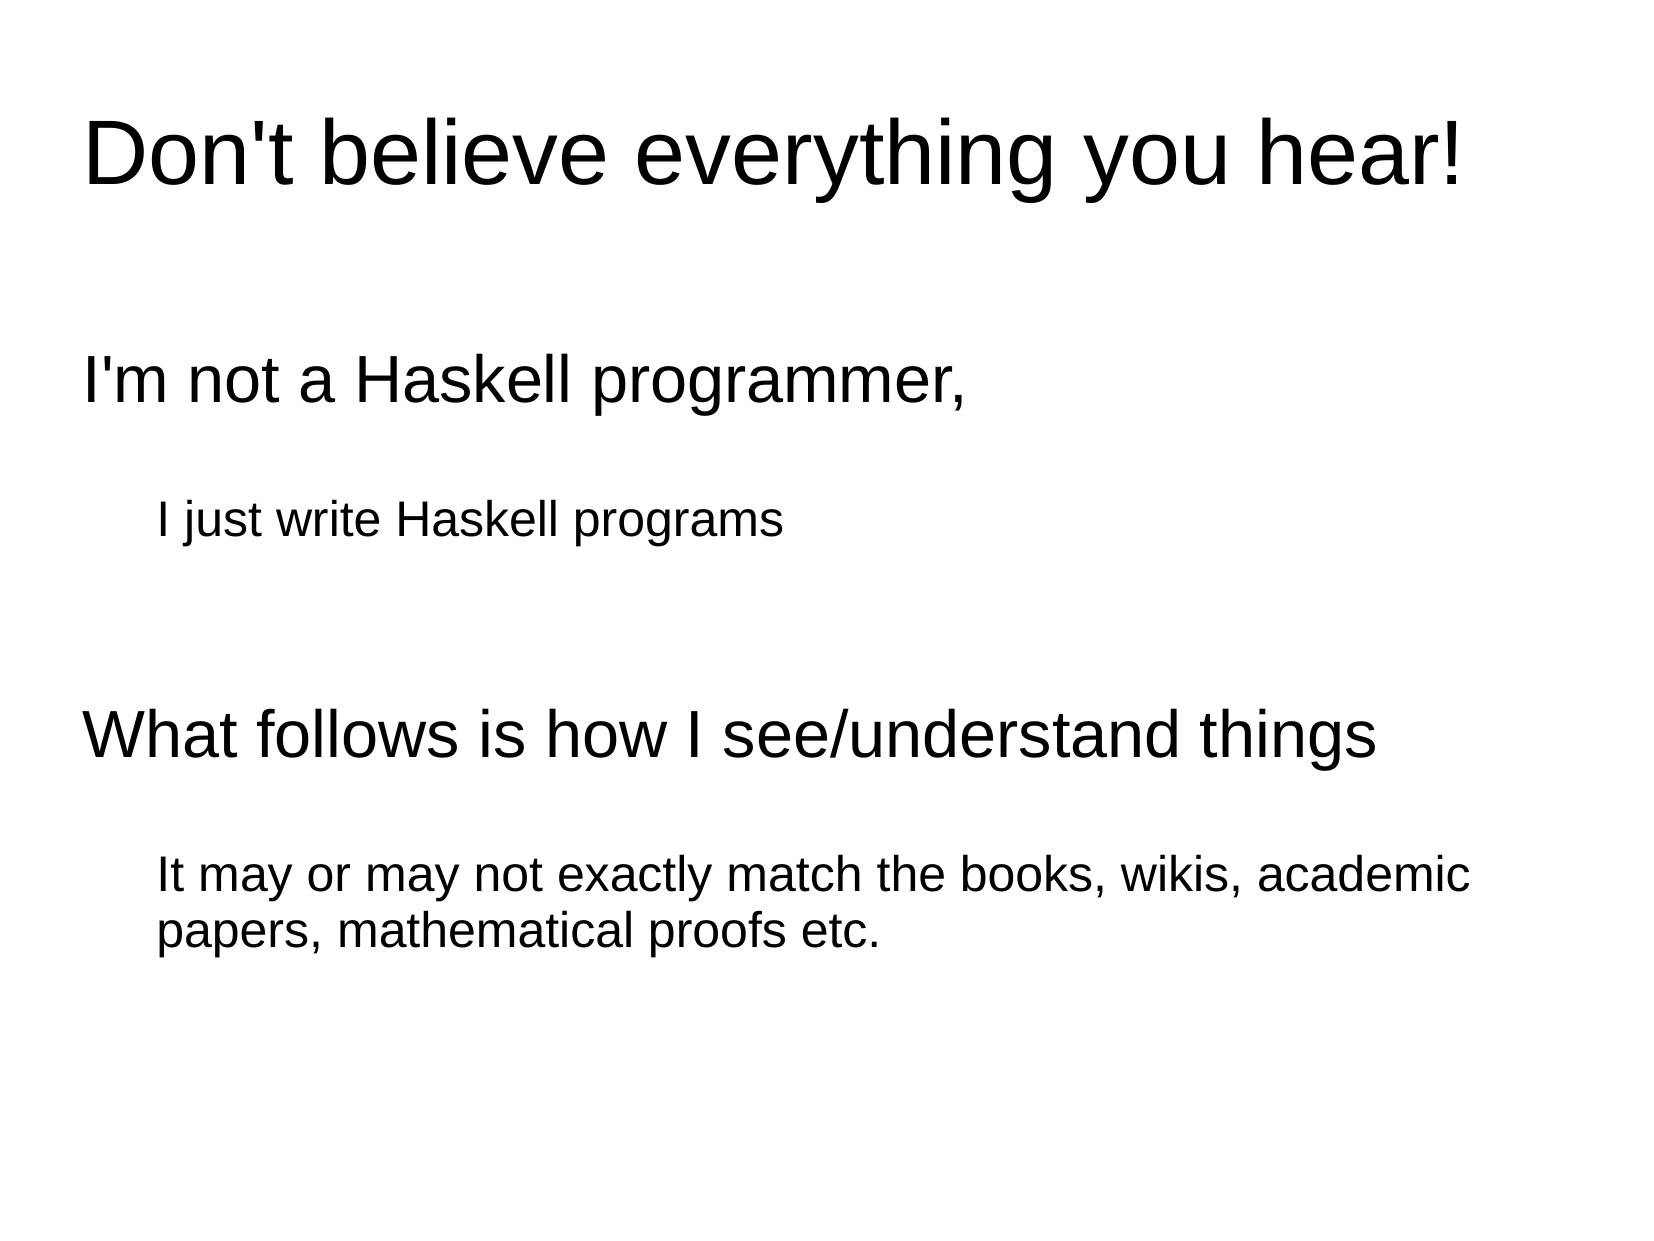

# Don't believe everything you hear!
I'm not a Haskell programmer,
	I just write Haskell programs
What follows is how I see/understand things
	It may or may not exactly match the books, wikis, academic 		papers, mathematical proofs etc.